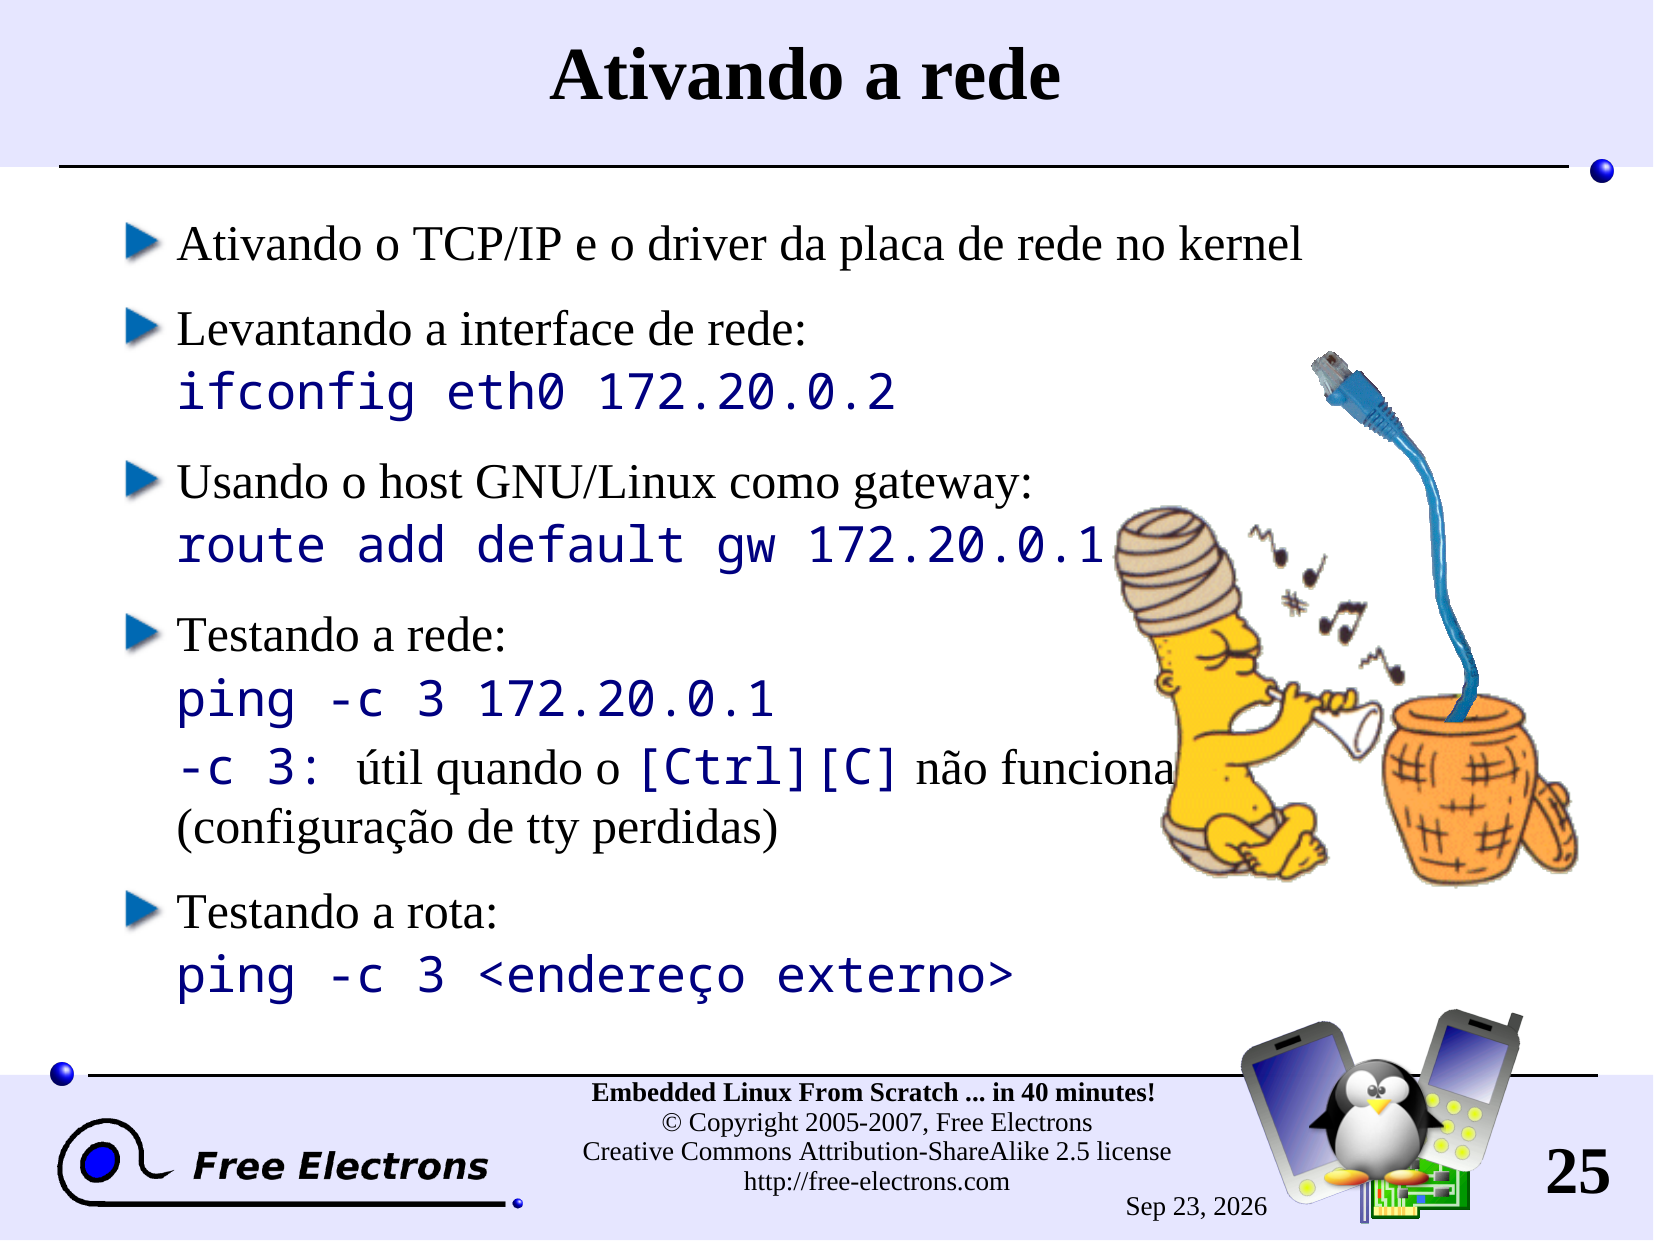

# Ativando a rede
Ativando o TCP/IP e o driver da placa de rede no kernel
Levantando a interface de rede:
ifconfig eth0 172.20.0.2
Usando o host GNU/Linux como gateway:
route add default gw 172.20.0.1
Testando a rede:
ping -c 3 172.20.0.1
-c 3: útil quando o [Ctrl][C] não funciona
(configuração de tty perdidas)
Testando a rota:
ping -c 3 <endereço externo>